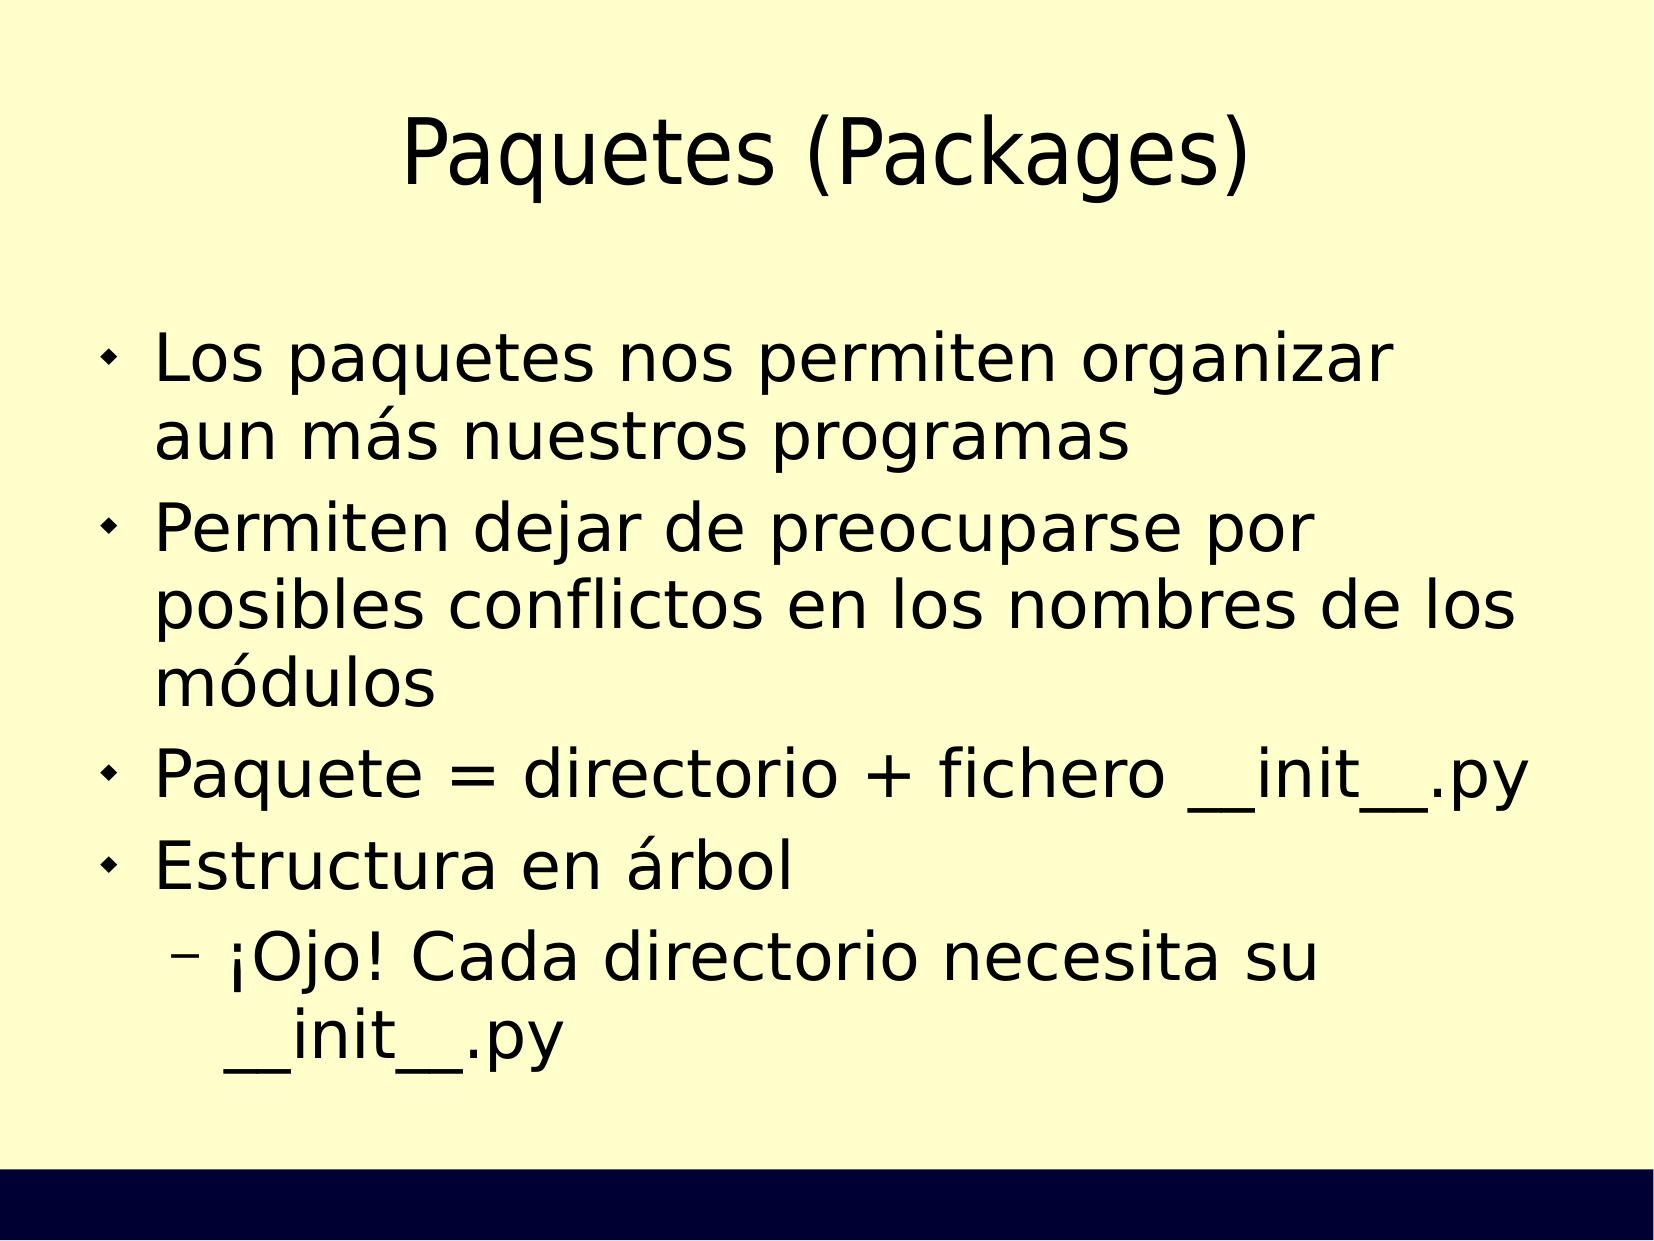

# Paquetes (Packages)
Los paquetes nos permiten organizar aun más nuestros programas
Permiten dejar de preocuparse por posibles conflictos en los nombres de los módulos
Paquete = directorio + fichero __init__.py
Estructura en árbol
¡Ojo! Cada directorio necesita su __init__.py